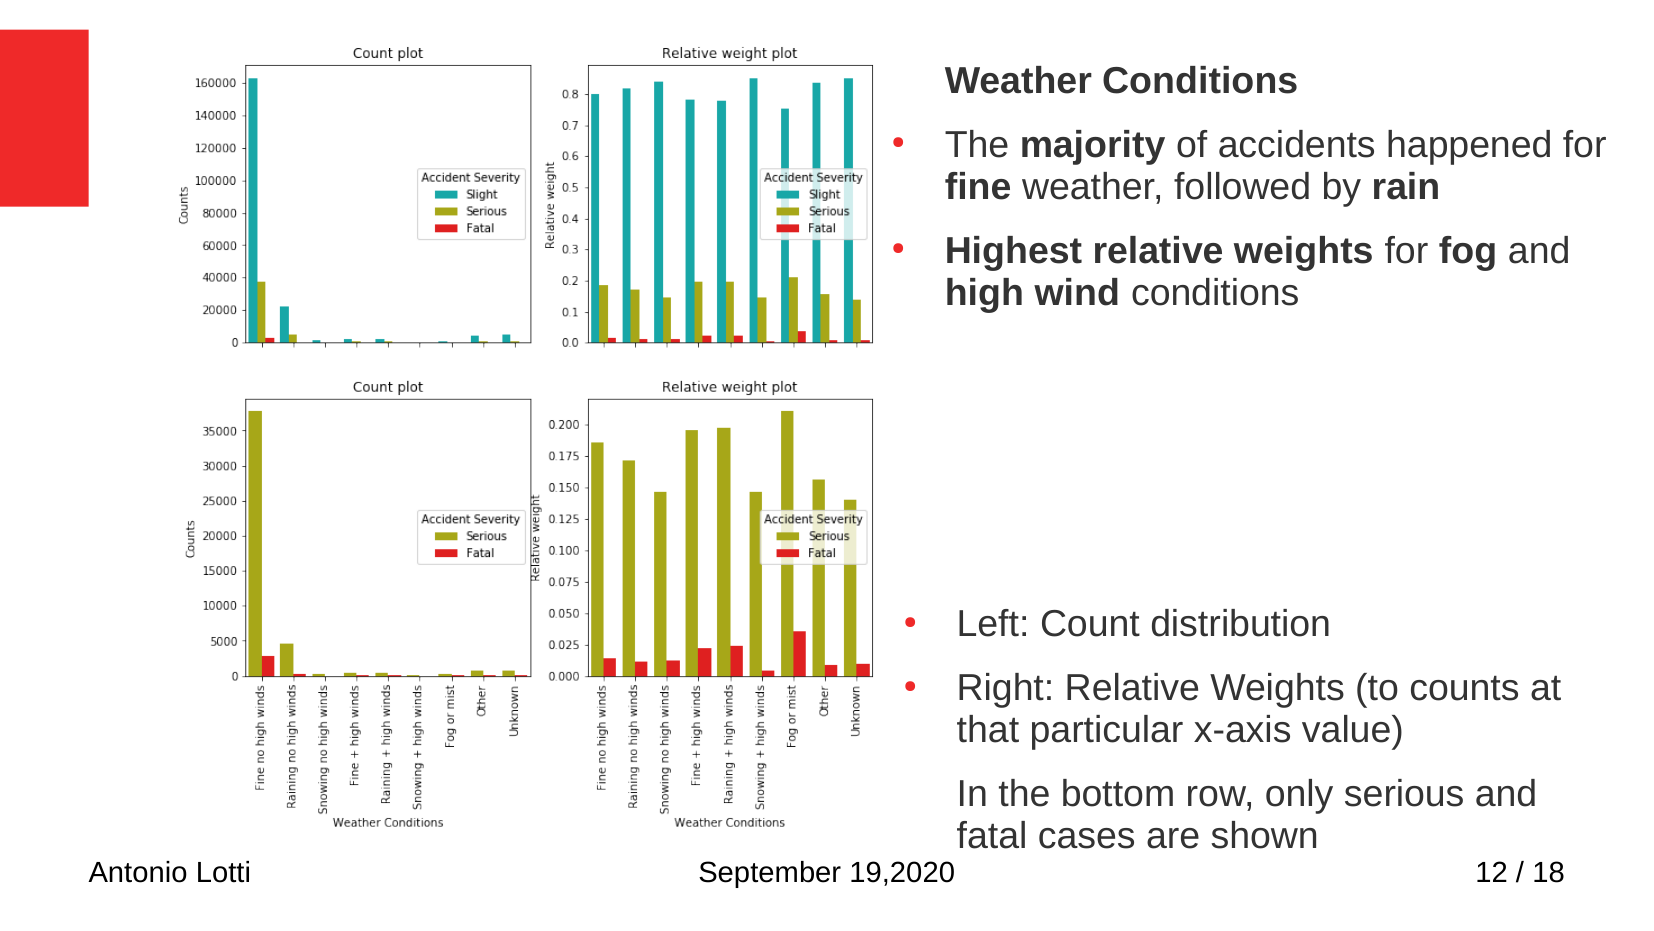

Weather Conditions
The majority of accidents happened for fine weather, followed by rain
Highest relative weights for fog and high wind conditions
# Left: Count distribution
Right: Relative Weights (to counts at that particular x-axis value)
In the bottom row, only serious and fatal cases are shown
12